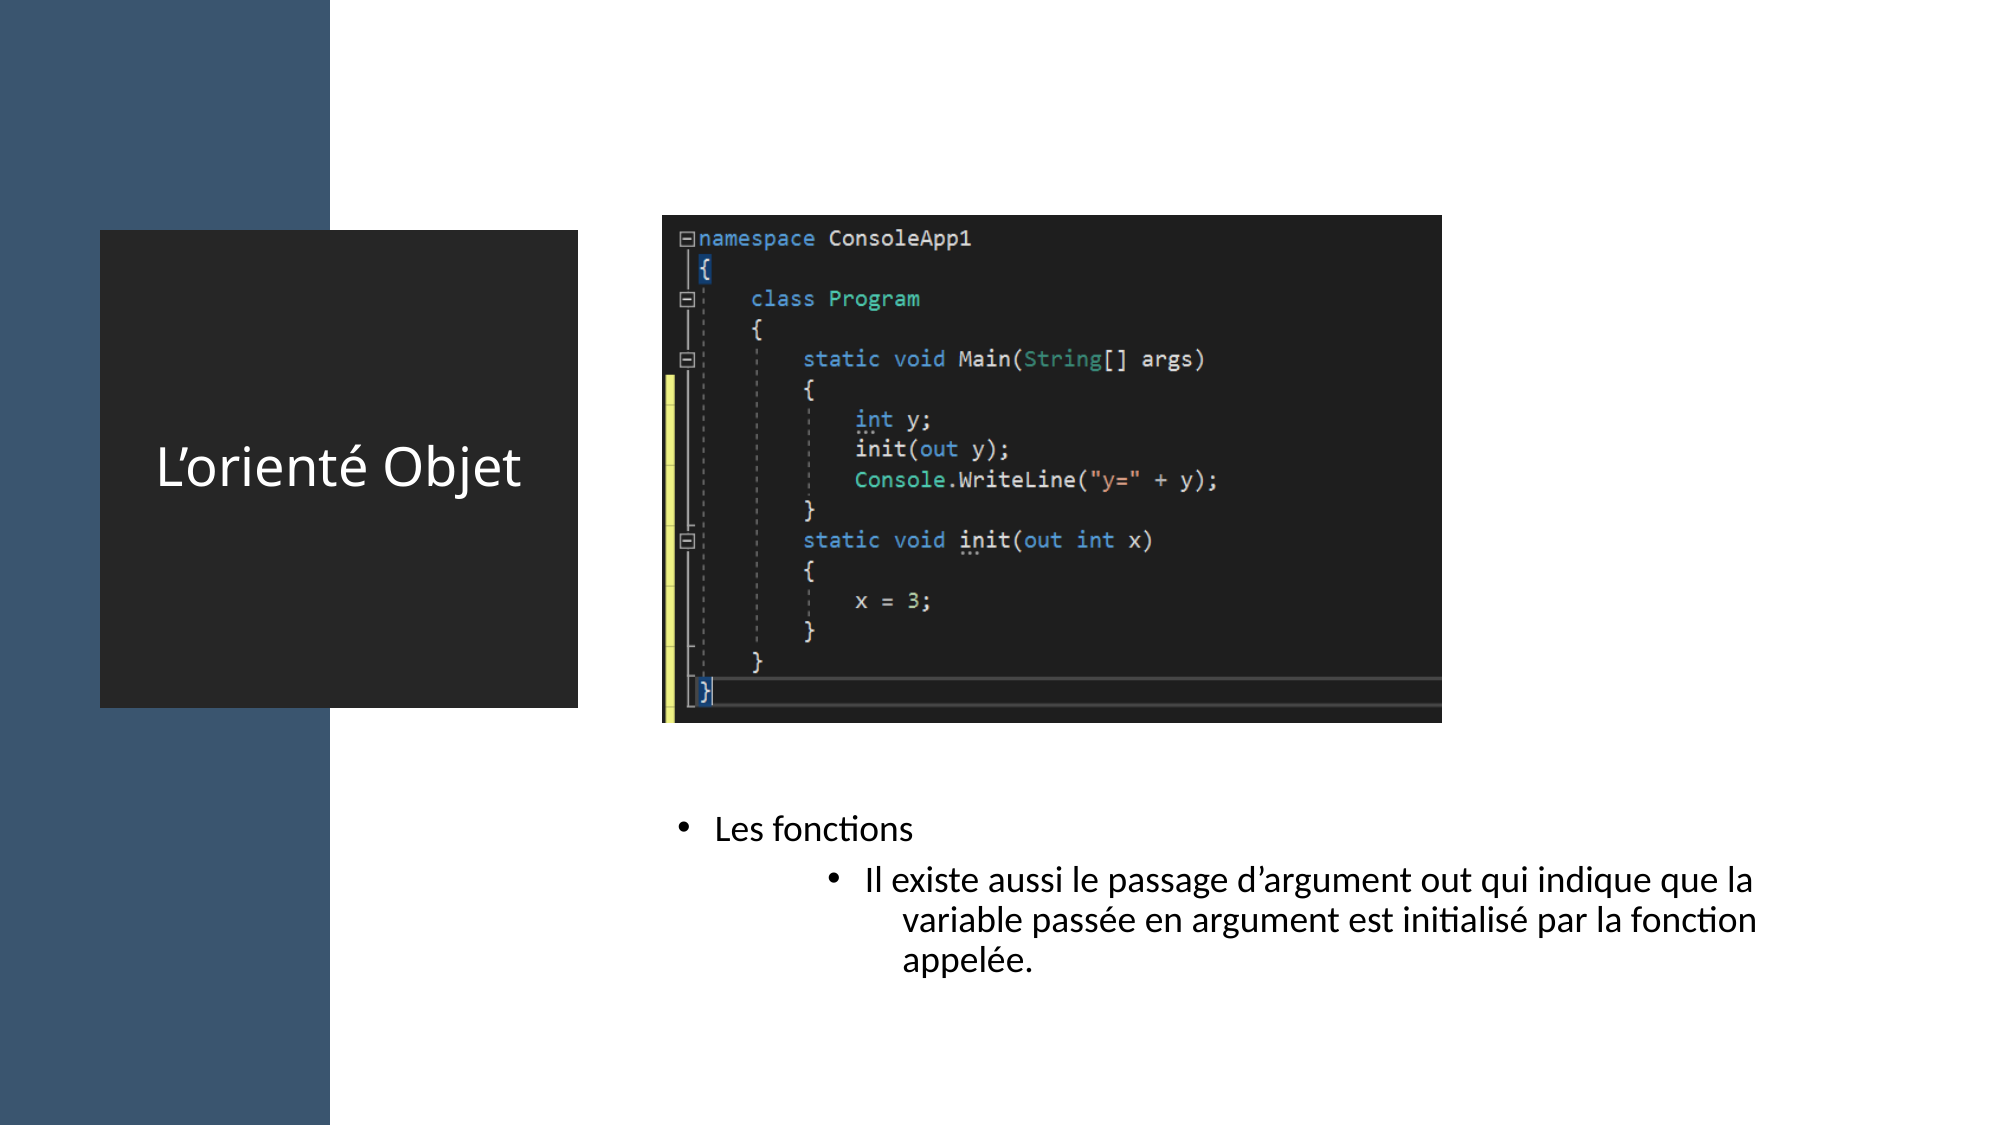

# L’orienté Objet
Les fonctions
Il existe aussi le passage d’argument out qui indique que la variable passée en argument est initialisé par la fonction appelée.